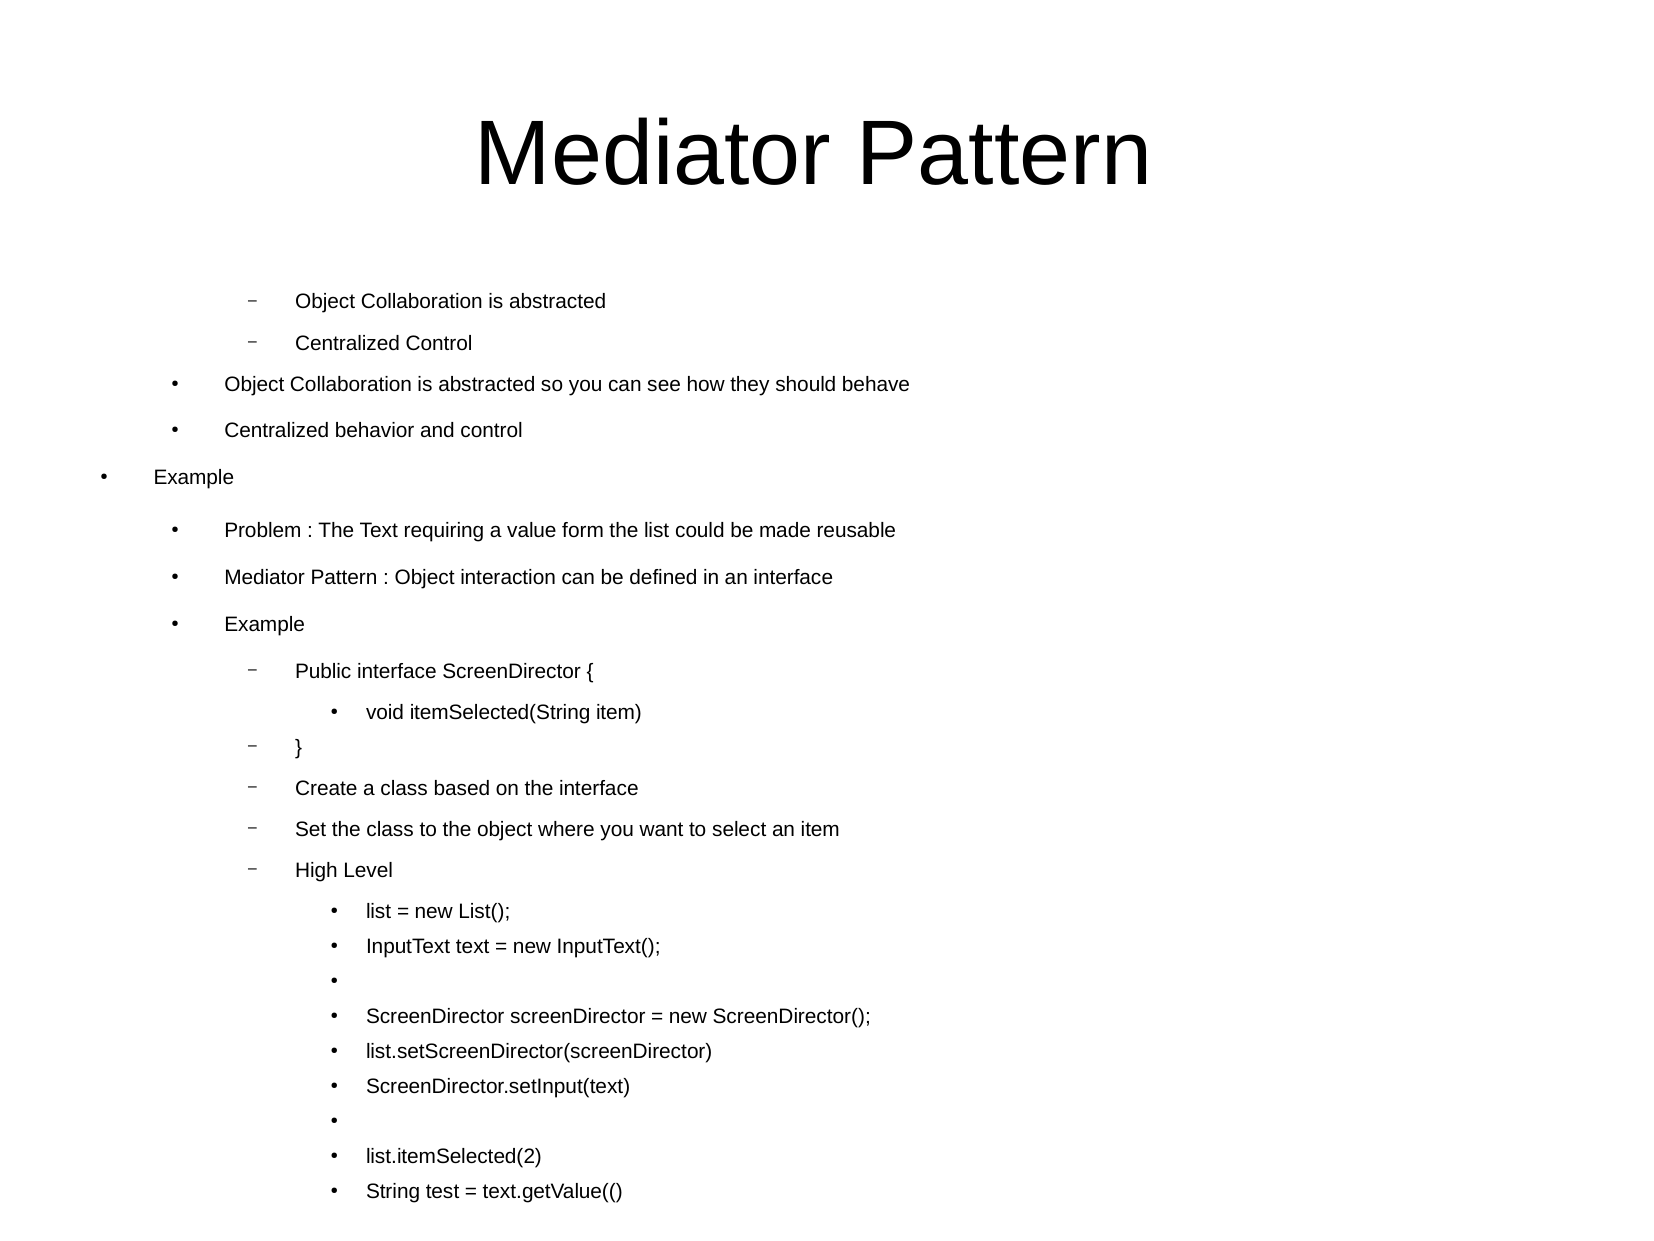

# Mediator Pattern
Object Collaboration is abstracted
Centralized Control
Object Collaboration is abstracted so you can see how they should behave
Centralized behavior and control
Example
Problem : The Text requiring a value form the list could be made reusable
Mediator Pattern : Object interaction can be defined in an interface
Example
Public interface ScreenDirector {
void itemSelected(String item)
}
Create a class based on the interface
Set the class to the object where you want to select an item
High Level
list = new List();
InputText text = new InputText();
ScreenDirector screenDirector = new ScreenDirector();
list.setScreenDirector(screenDirector)
ScreenDirector.setInput(text)
list.itemSelected(2)
String test = text.getValue(()